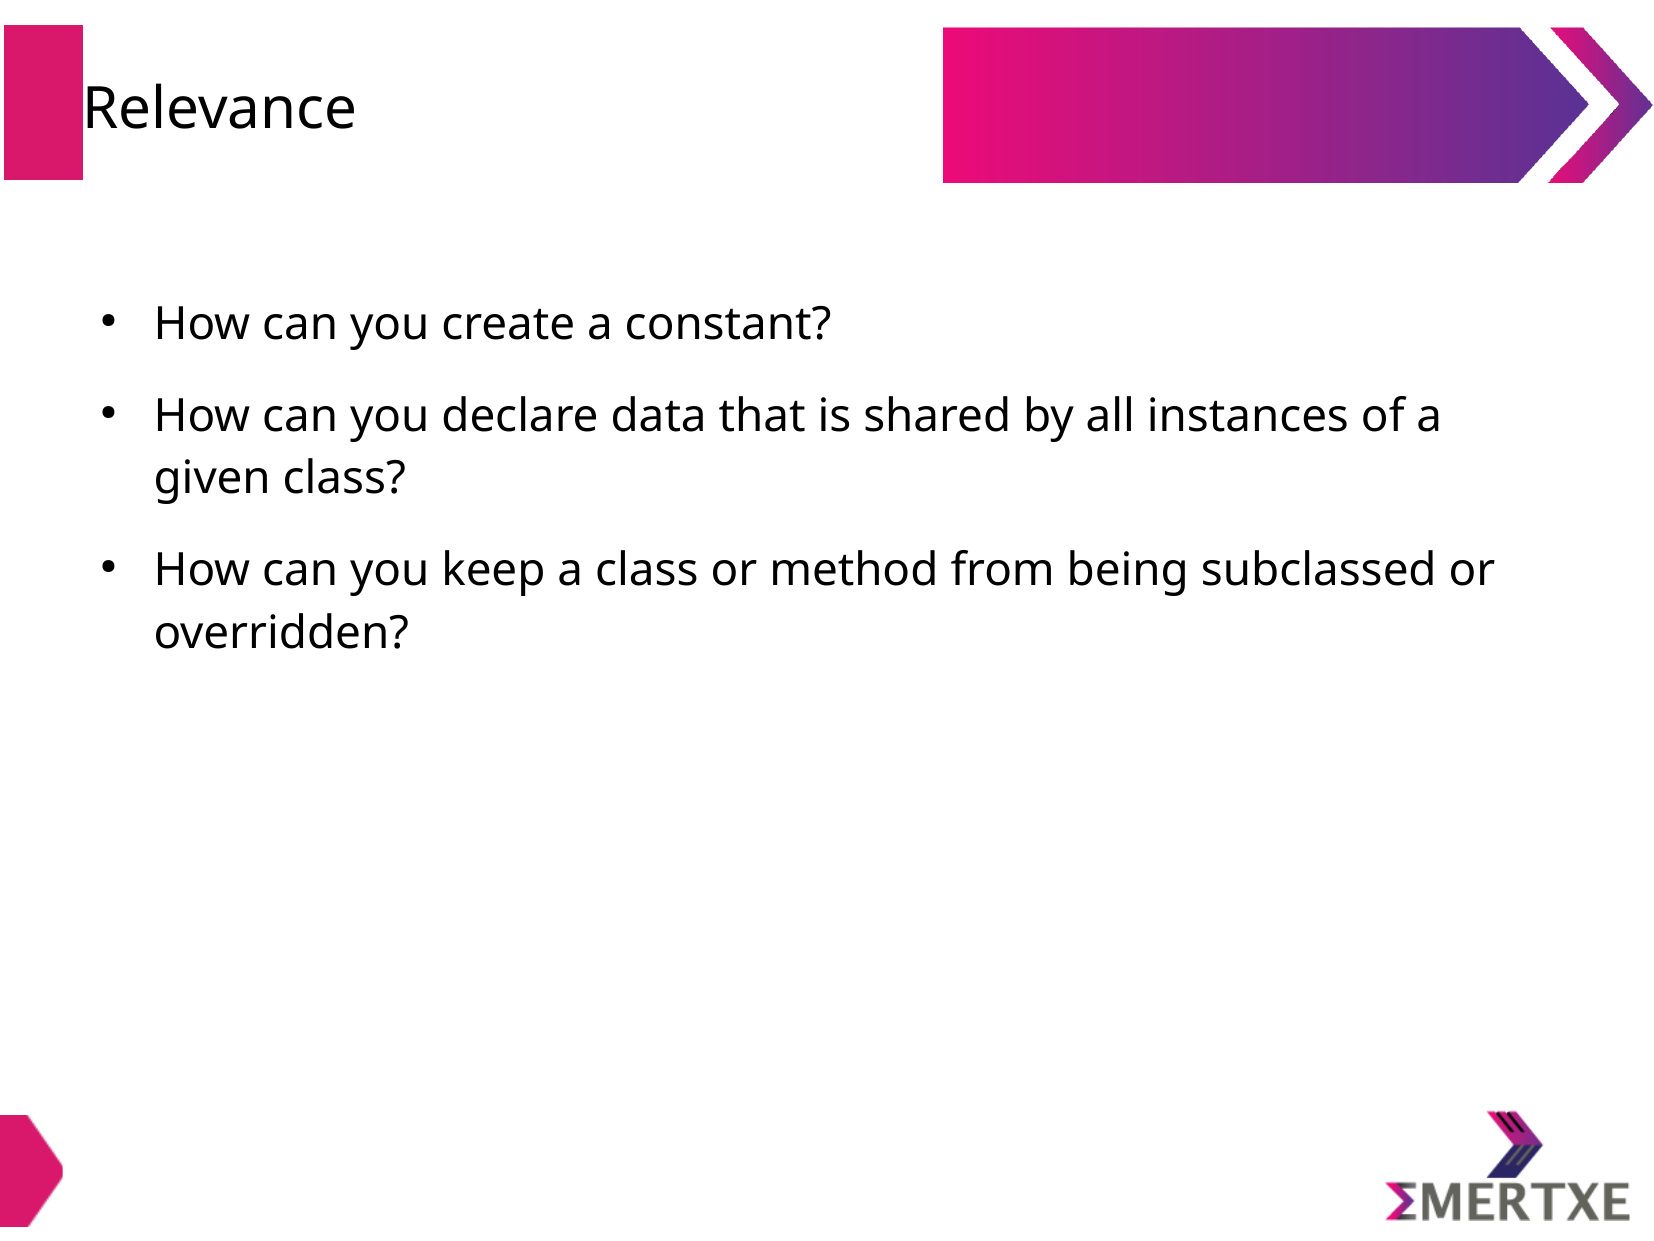

# Relevance
How can you create a constant?
How can you declare data that is shared by all instances of a given class?
How can you keep a class or method from being subclassed or overridden?